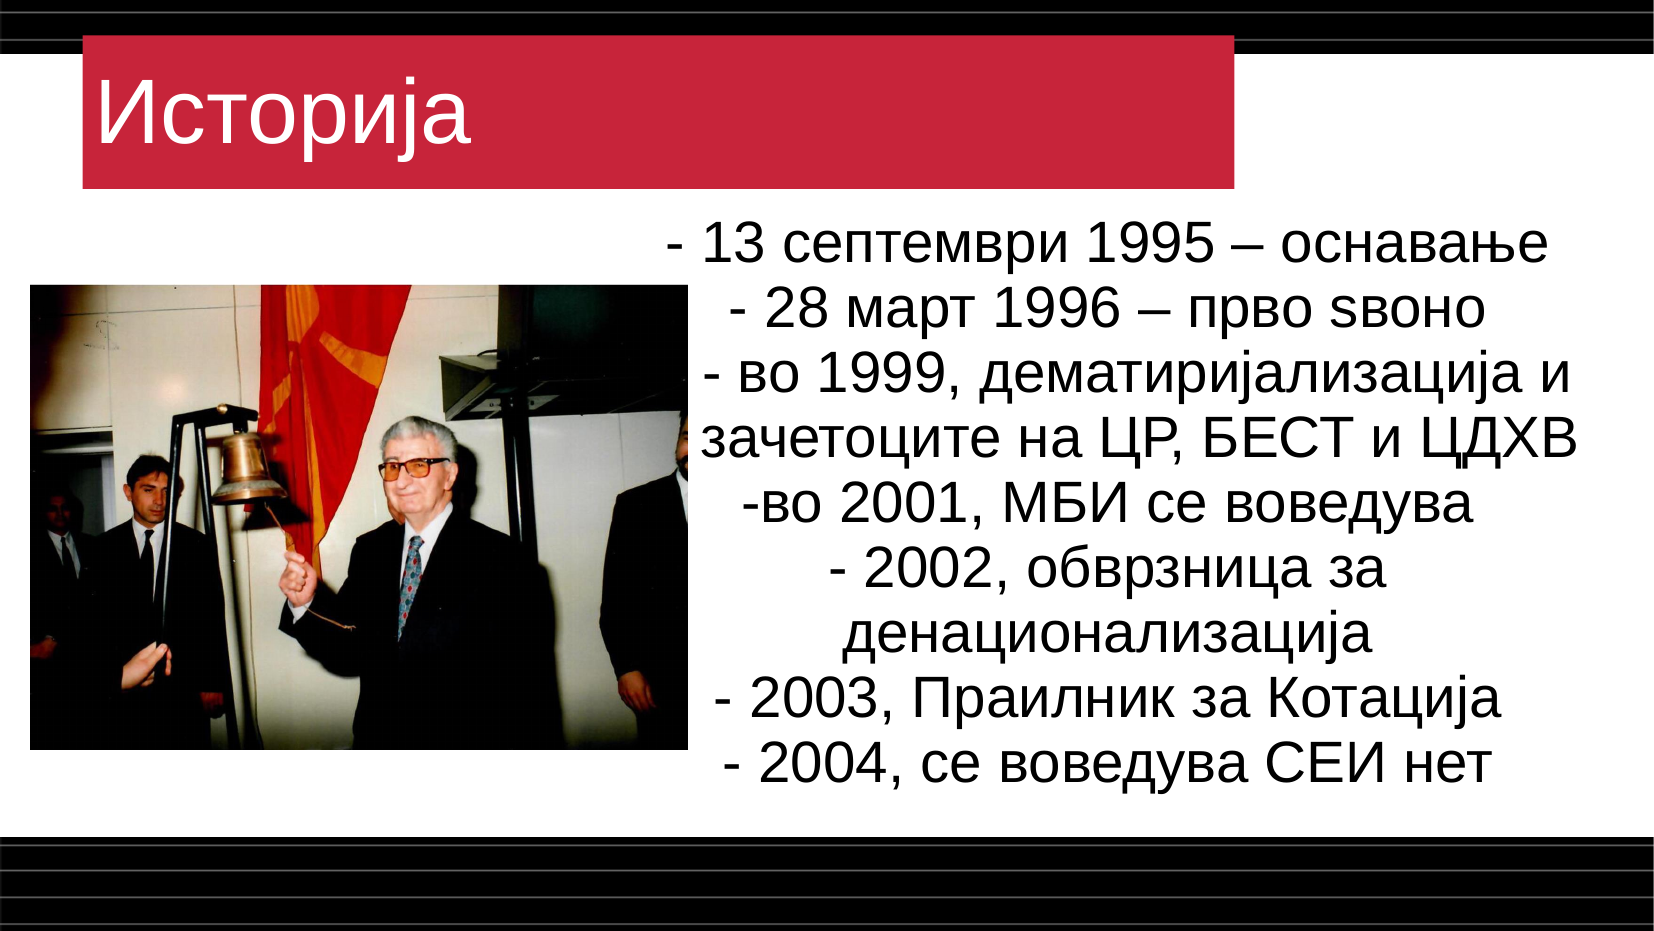

# Историја
- 13 септември 1995 – оснавање
- 28 март 1996 – прво ѕвоно
	- во 1999, дематиријализација и зачетоците на ЦР, БЕСТ и ЦДХВ
-во 2001, МБИ се воведува
- 2002, обврзница за денационализација
- 2003, Праилник за Котација
- 2004, се воведува СЕИ нет